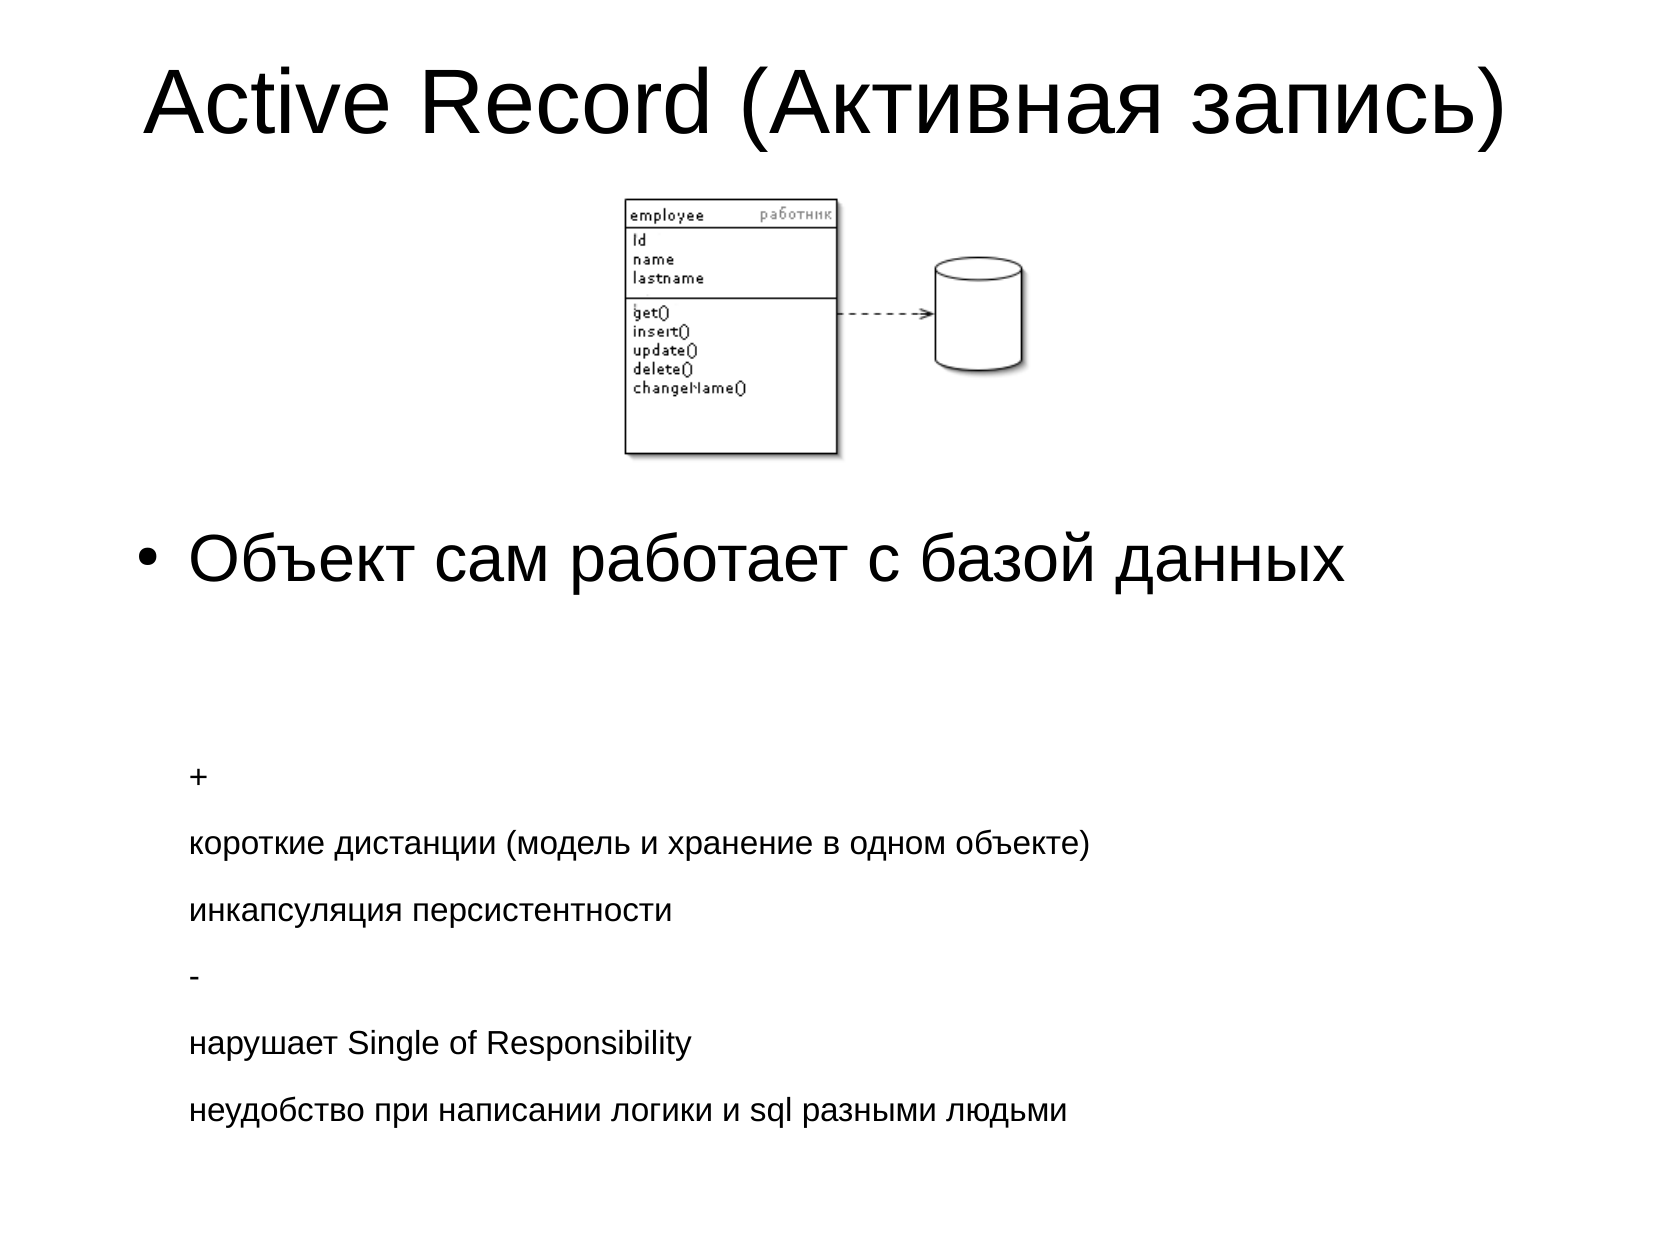

# Active Record (Активная запись)
Объект сам работает с базой данных
+
короткие дистанции (модель и хранение в одном объекте)
инкапсуляция персистентности
-
нарушает Single of Responsibility
неудобство при написании логики и sql разными людьми